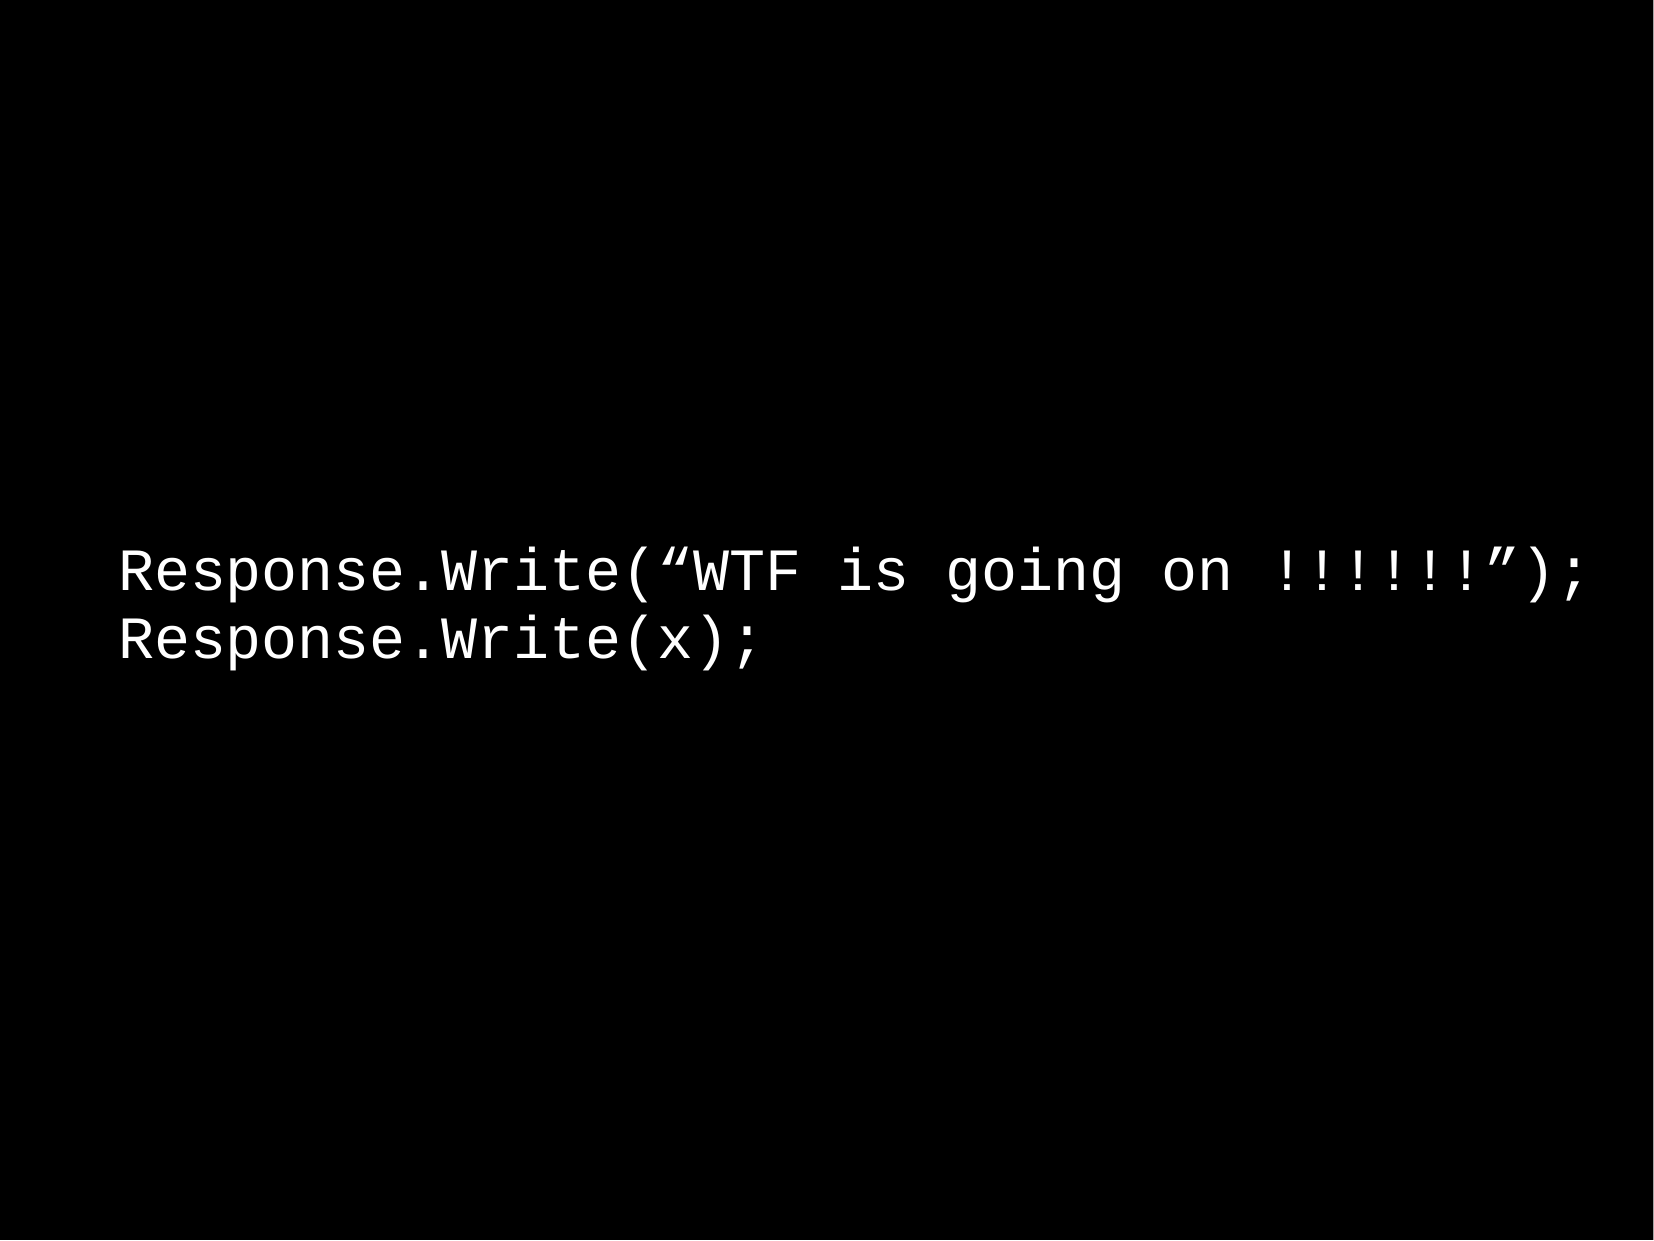

# Response.Write(“WTF is going on !!!!!!”); Response.Write(x);